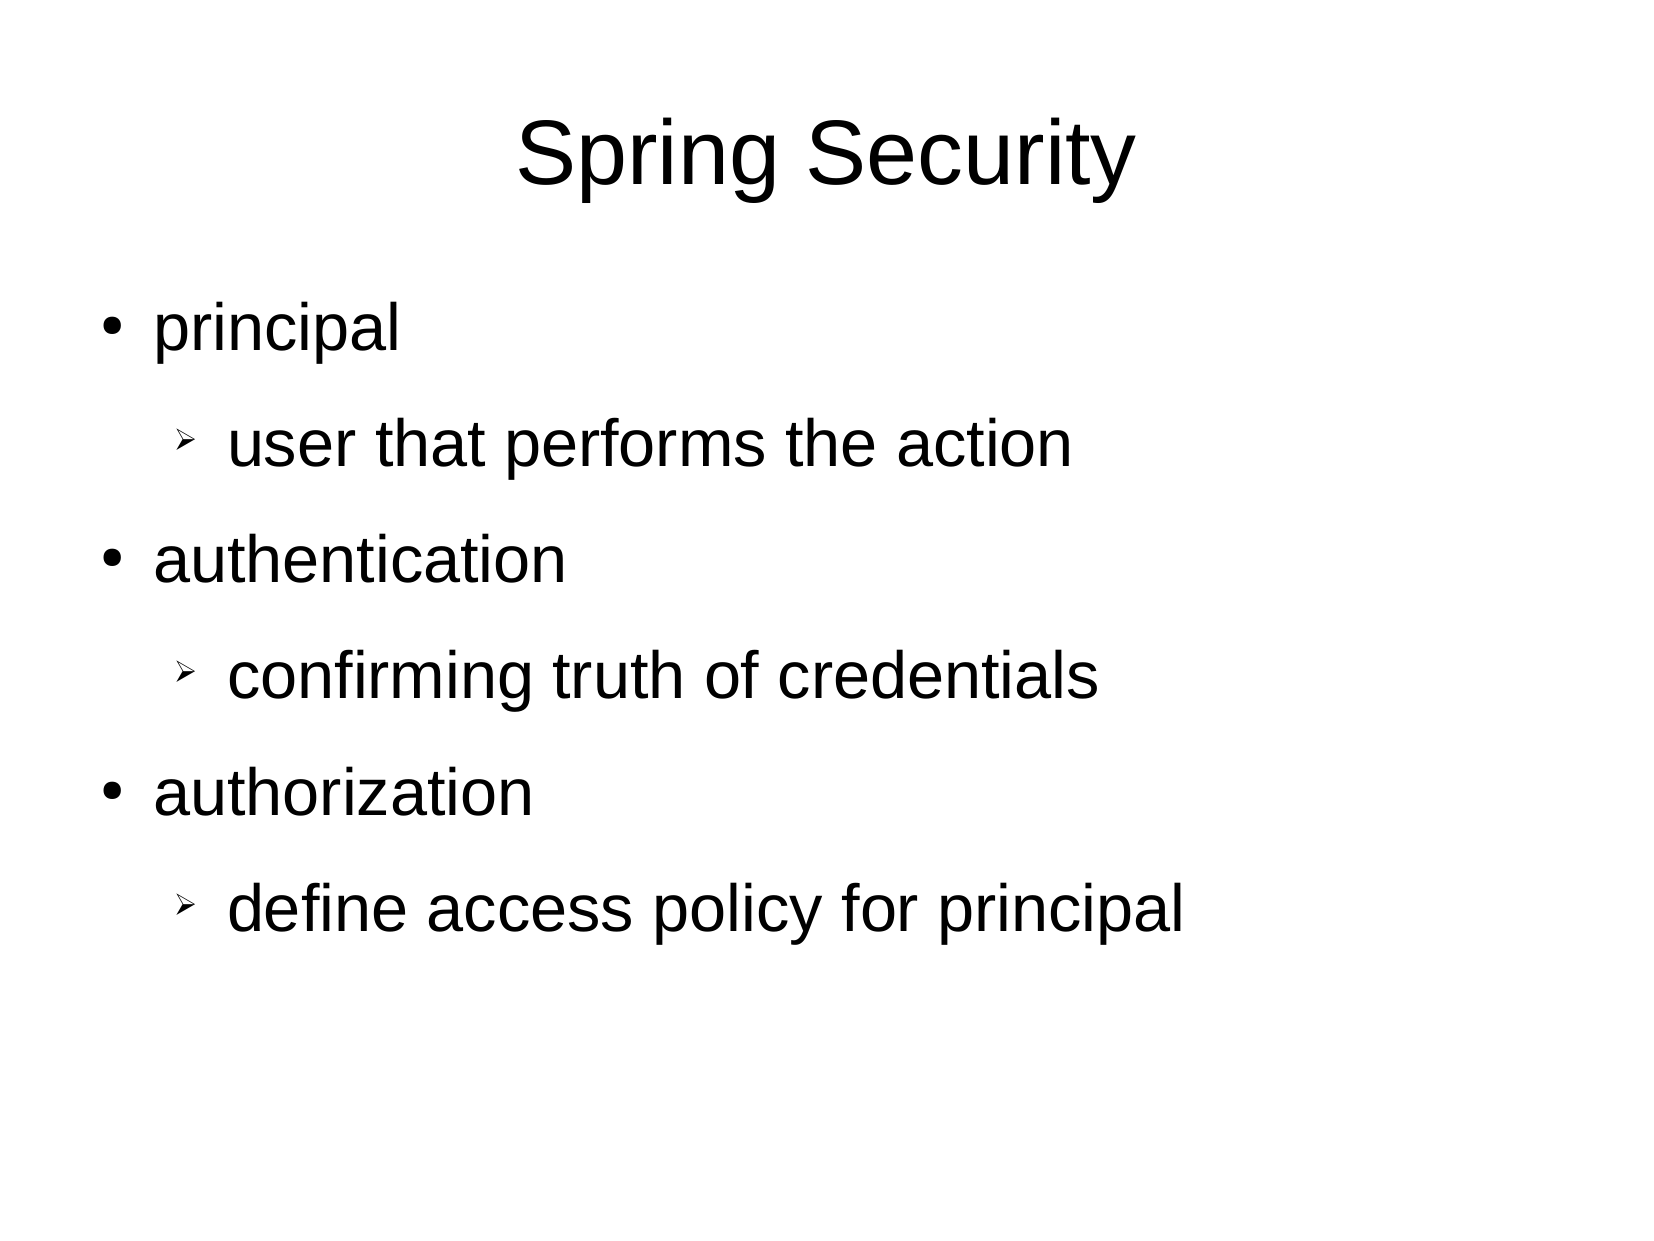

# Spring Security
principal
user that performs the action
authentication
confirming truth of credentials
authorization
define access policy for principal